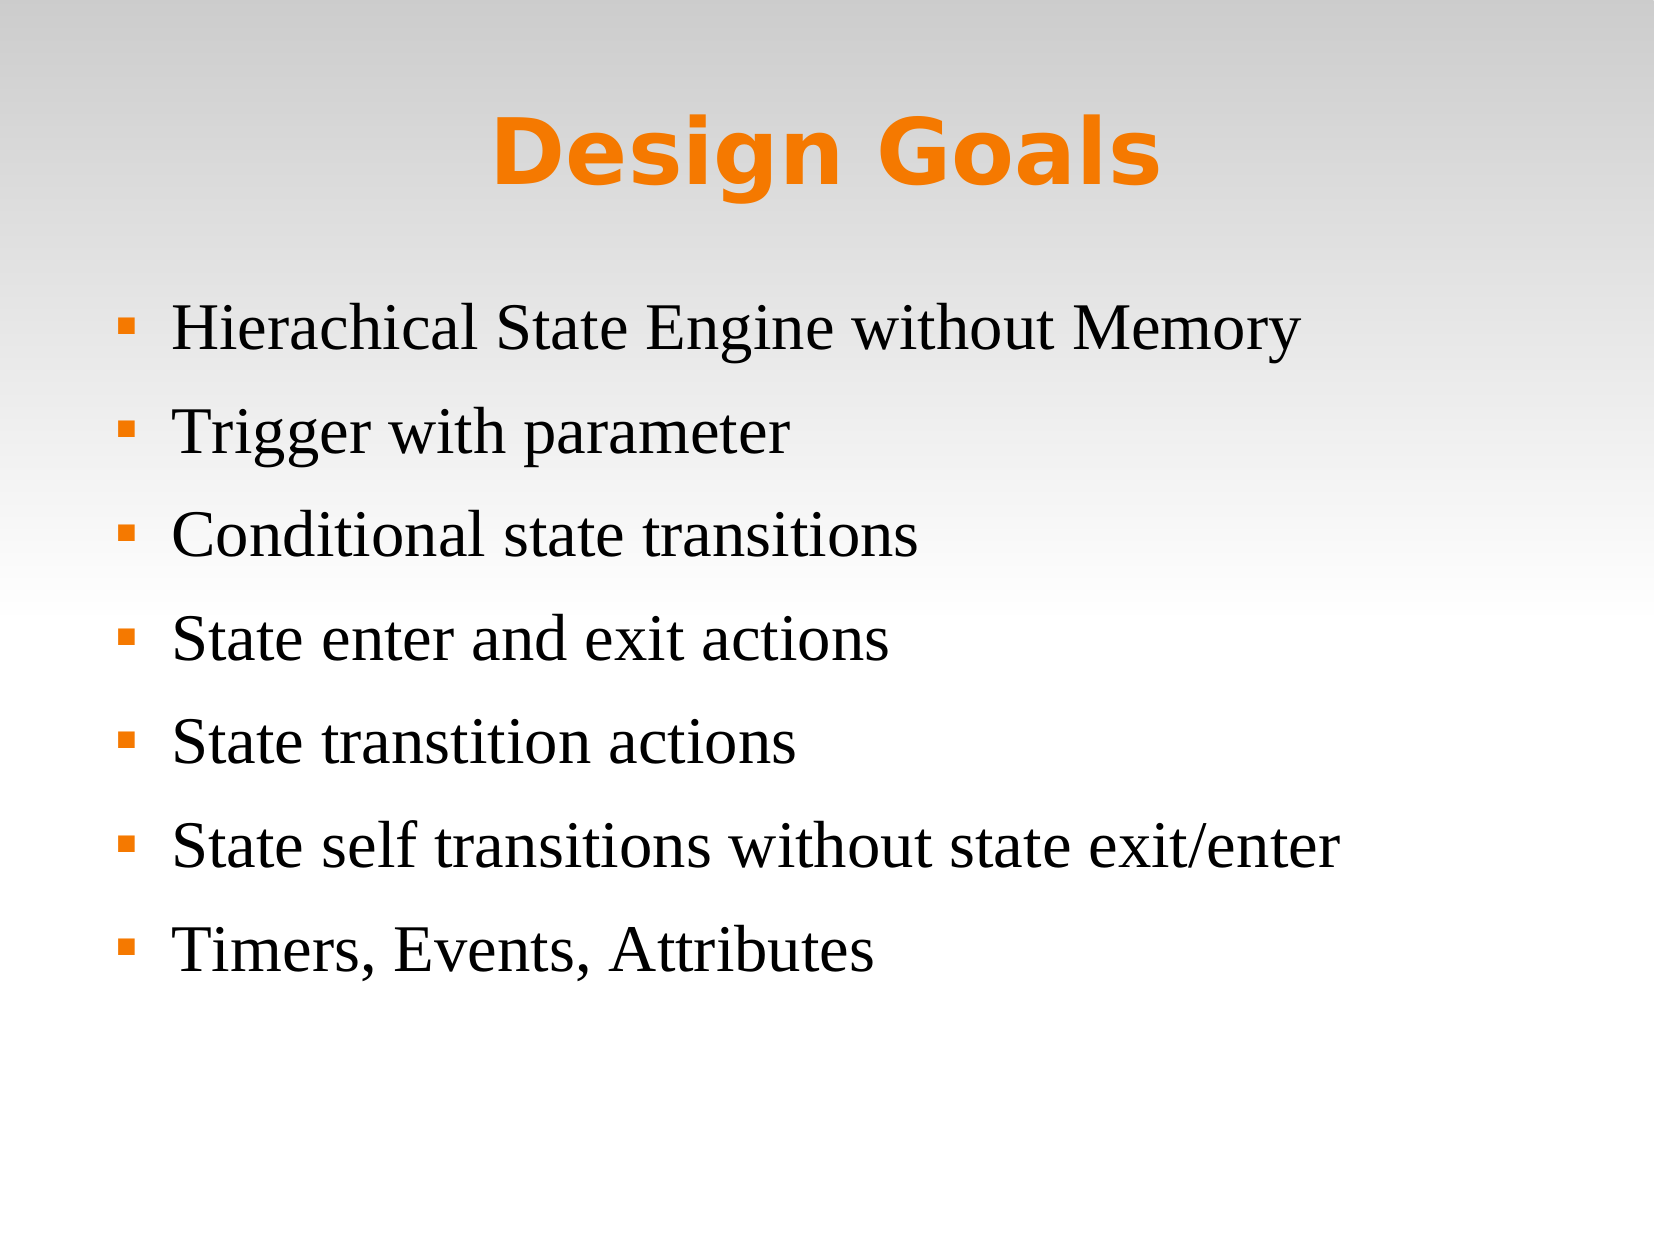

# Design Goals
Hierachical State Engine without Memory
Trigger with parameter
Conditional state transitions
State enter and exit actions
State transtition actions
State self transitions without state exit/enter
Timers, Events, Attributes